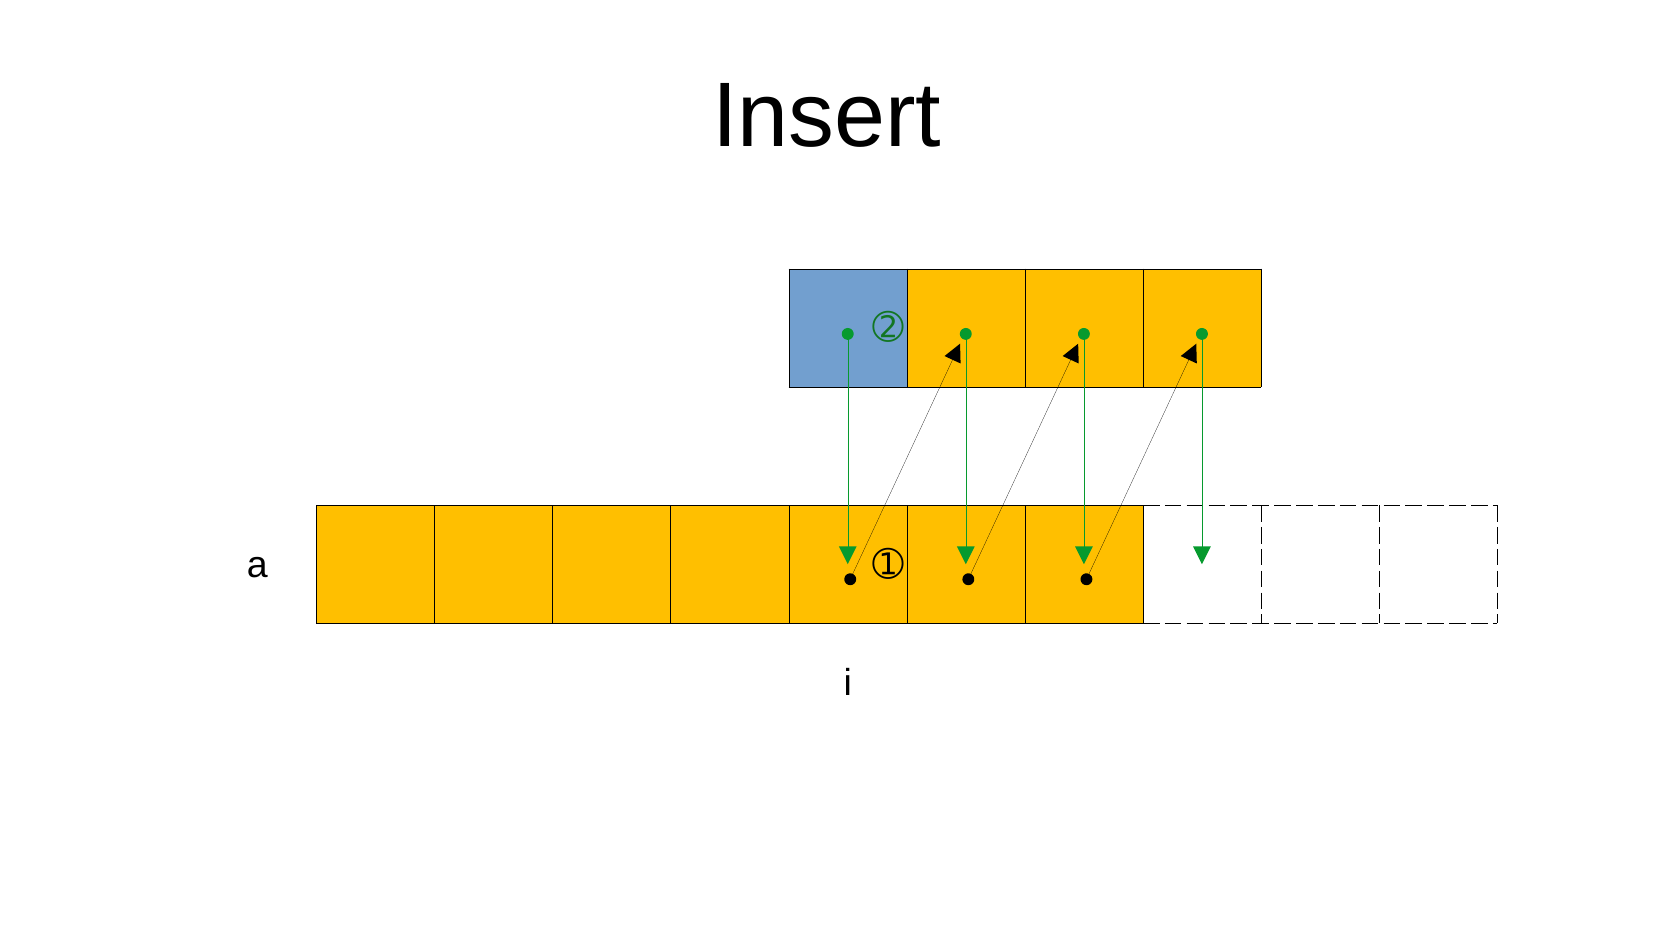

# Insert
| | | | | | ➁ | | | | | |
| --- | --- | --- | --- | --- | --- | --- | --- | --- | --- | --- |
| | | | | | | | | | | |
| a | | | | | ➀ | | | | | |
| | | | | | i | | | | | |